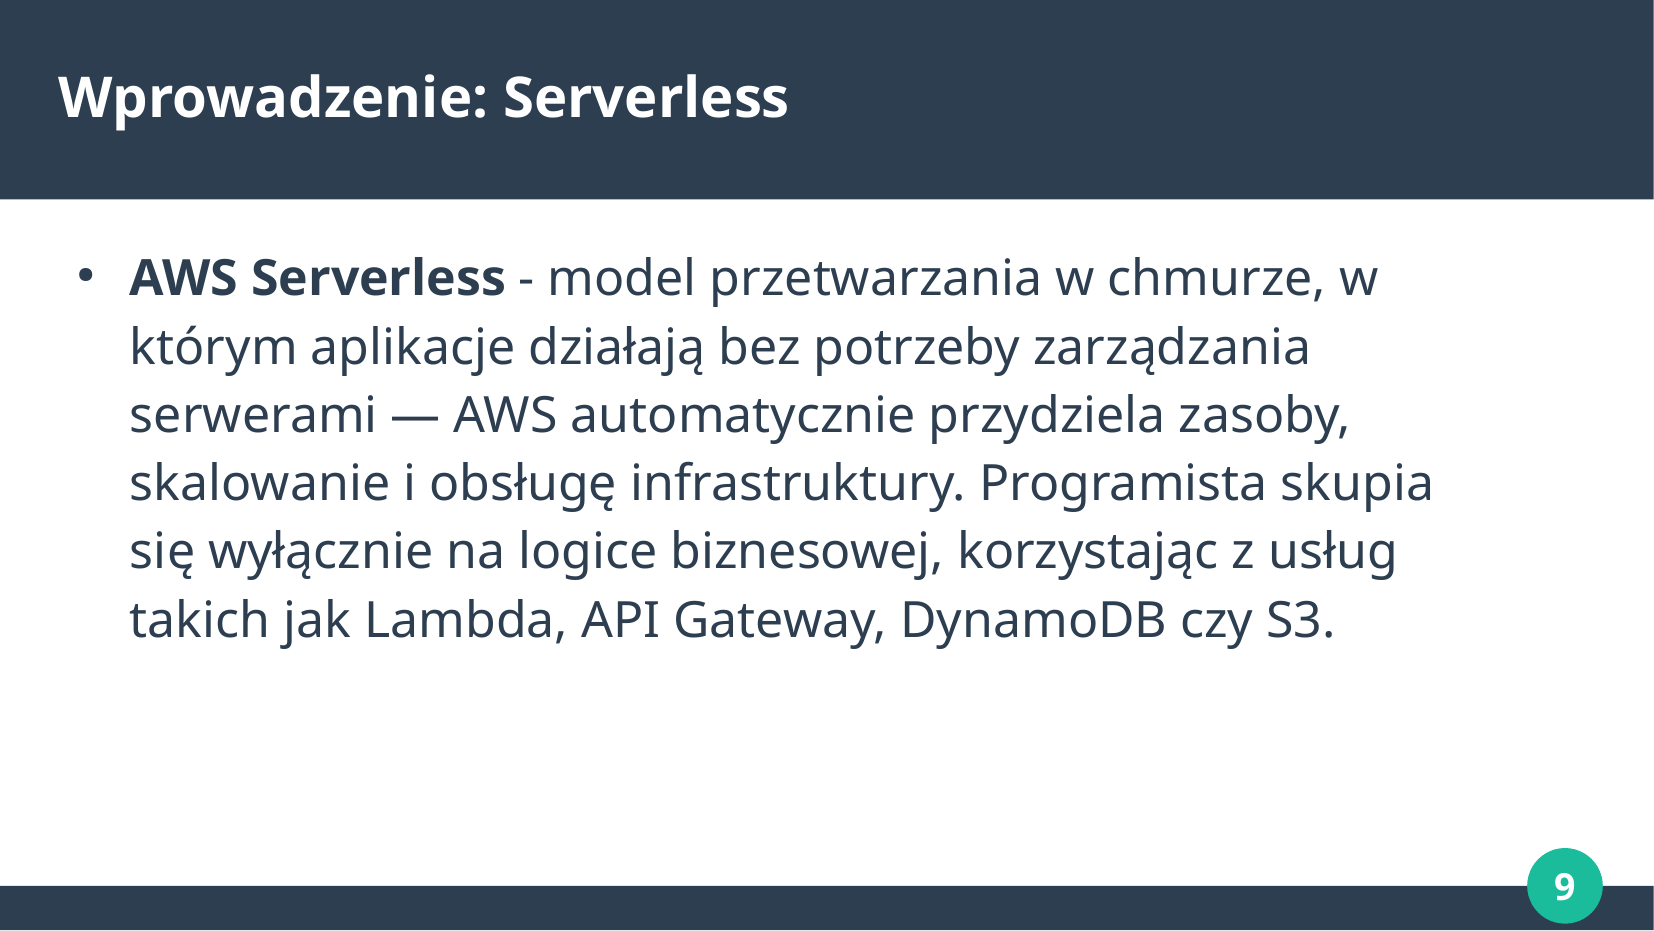

# Wprowadzenie: Serverless
AWS Serverless - model przetwarzania w chmurze, w którym aplikacje działają bez potrzeby zarządzania serwerami — AWS automatycznie przydziela zasoby, skalowanie i obsługę infrastruktury. Programista skupia się wyłącznie na logice biznesowej, korzystając z usług takich jak Lambda, API Gateway, DynamoDB czy S3.